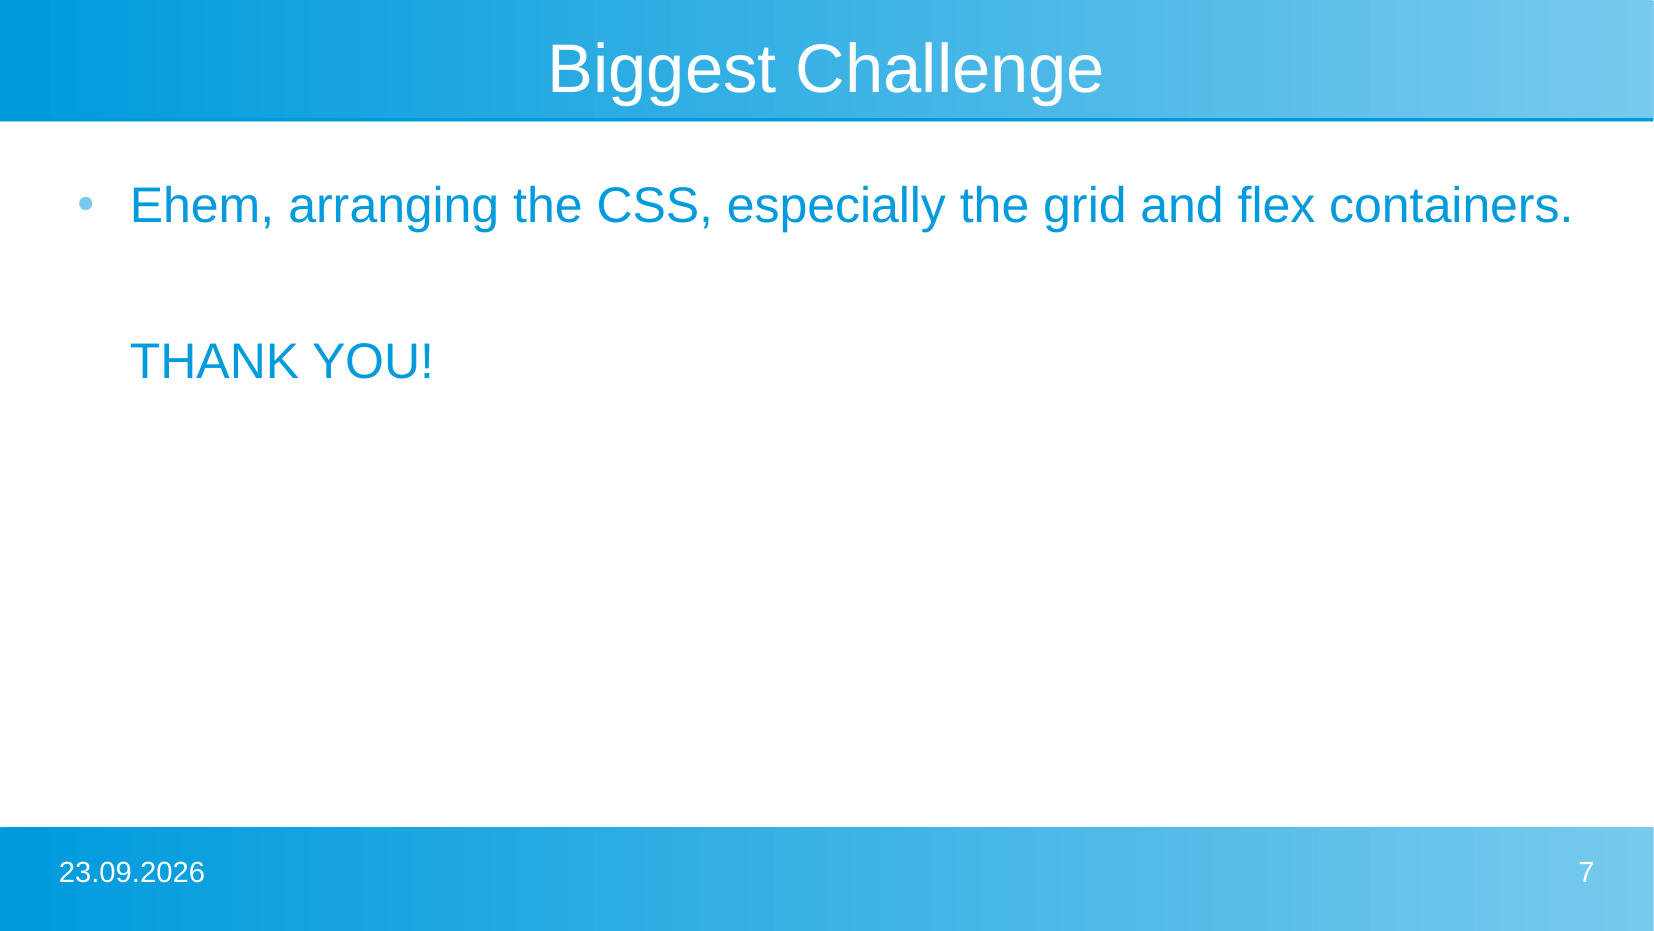

# Biggest Challenge
Ehem, arranging the CSS, especially the grid and flex containers.
THANK YOU!
7